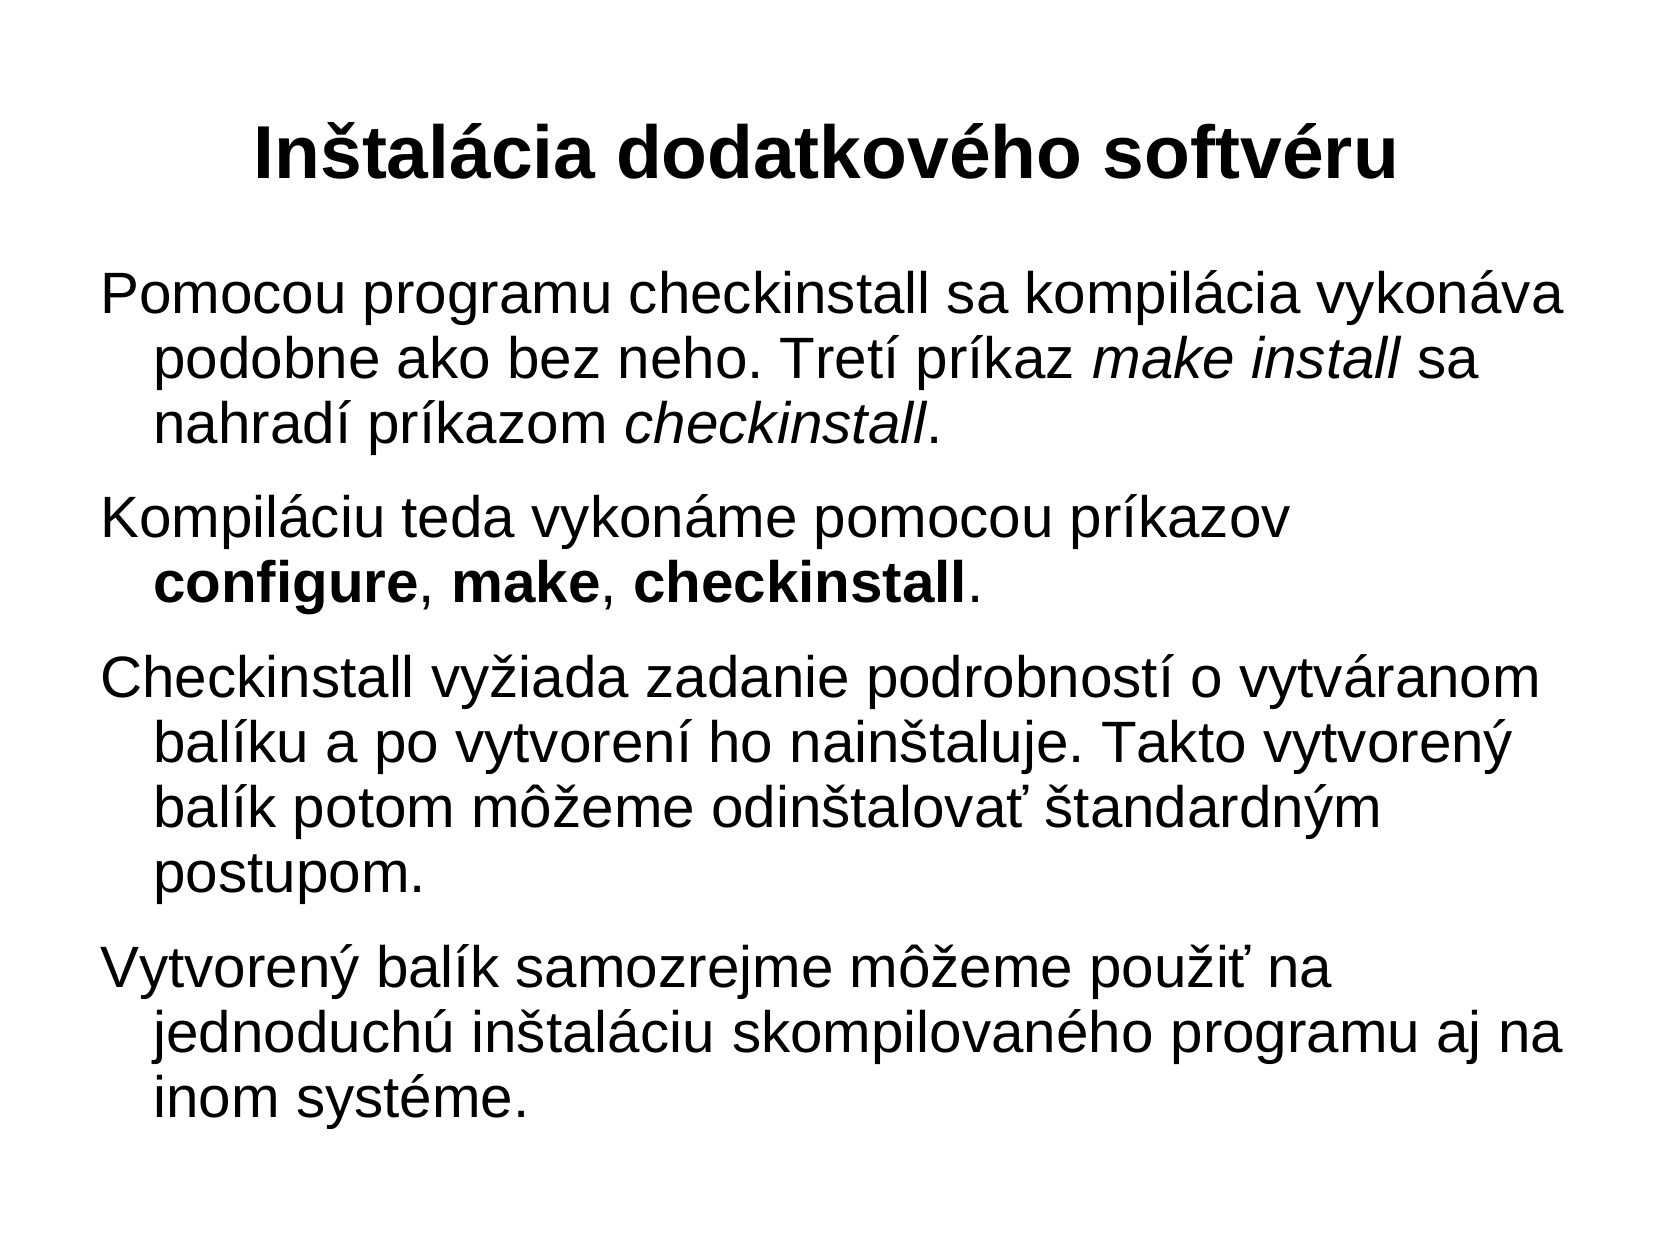

# Inštalácia dodatkového softvéru
Pomocou programu checkinstall sa kompilácia vykonáva podobne ako bez neho. Tretí príkaz make install sa nahradí príkazom checkinstall.
Kompiláciu teda vykonáme pomocou príkazov configure, make, checkinstall.
Checkinstall vyžiada zadanie podrobností o vytváranom balíku a po vytvorení ho nainštaluje. Takto vytvorený balík potom môžeme odinštalovať štandardným postupom.
Vytvorený balík samozrejme môžeme použiť na jednoduchú inštaláciu skompilovaného programu aj na inom systéme.